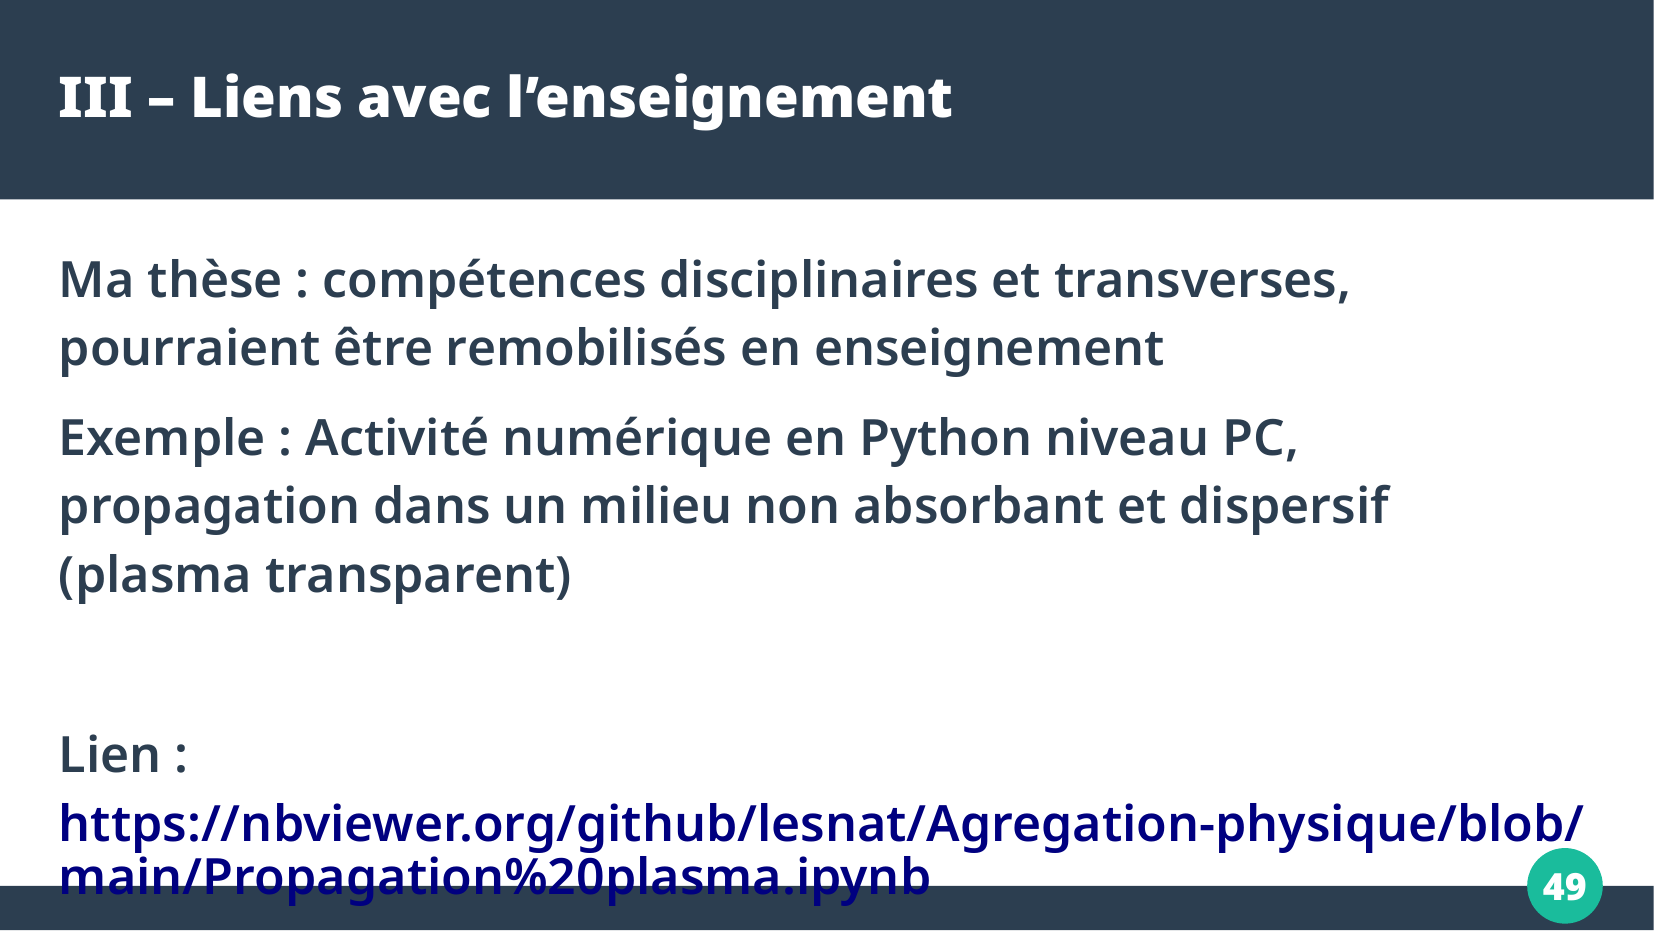

# III – Liens avec l’enseignement
Ma thèse : compétences disciplinaires et transverses, pourraient être remobilisés en enseignement
Exemple : Activité numérique en Python niveau PC, propagation dans un milieu non absorbant et dispersif (plasma transparent)
Lien : https://nbviewer.org/github/lesnat/Agregation-physique/blob/main/Propagation%20plasma.ipynb